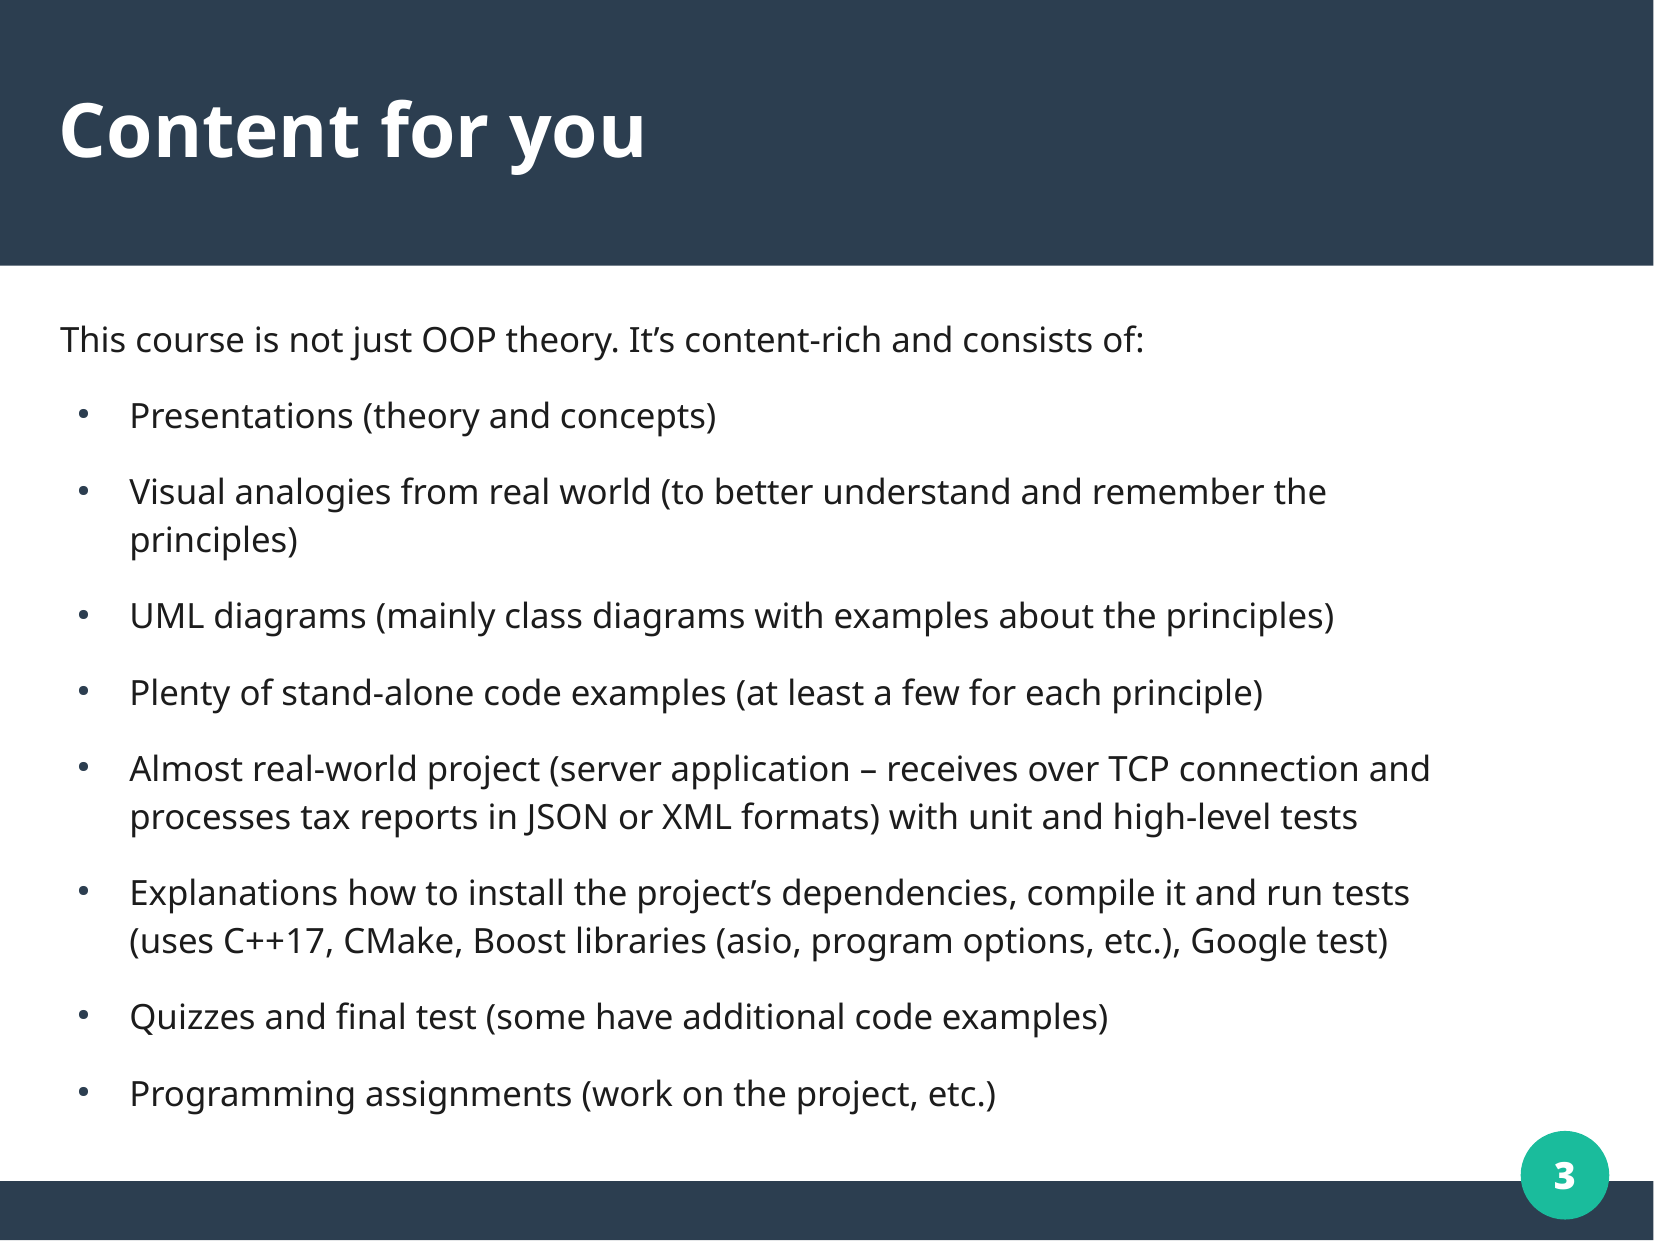

# Content for you
This course is not just OOP theory. It’s content-rich and consists of:
Presentations (theory and concepts)
Visual analogies from real world (to better understand and remember the principles)
UML diagrams (mainly class diagrams with examples about the principles)
Plenty of stand-alone code examples (at least a few for each principle)
Almost real-world project (server application – receives over TCP connection and processes tax reports in JSON or XML formats) with unit and high-level tests
Explanations how to install the project’s dependencies, compile it and run tests (uses C++17, CMake, Boost libraries (asio, program options, etc.), Google test)
Quizzes and final test (some have additional code examples)
Programming assignments (work on the project, etc.)
3